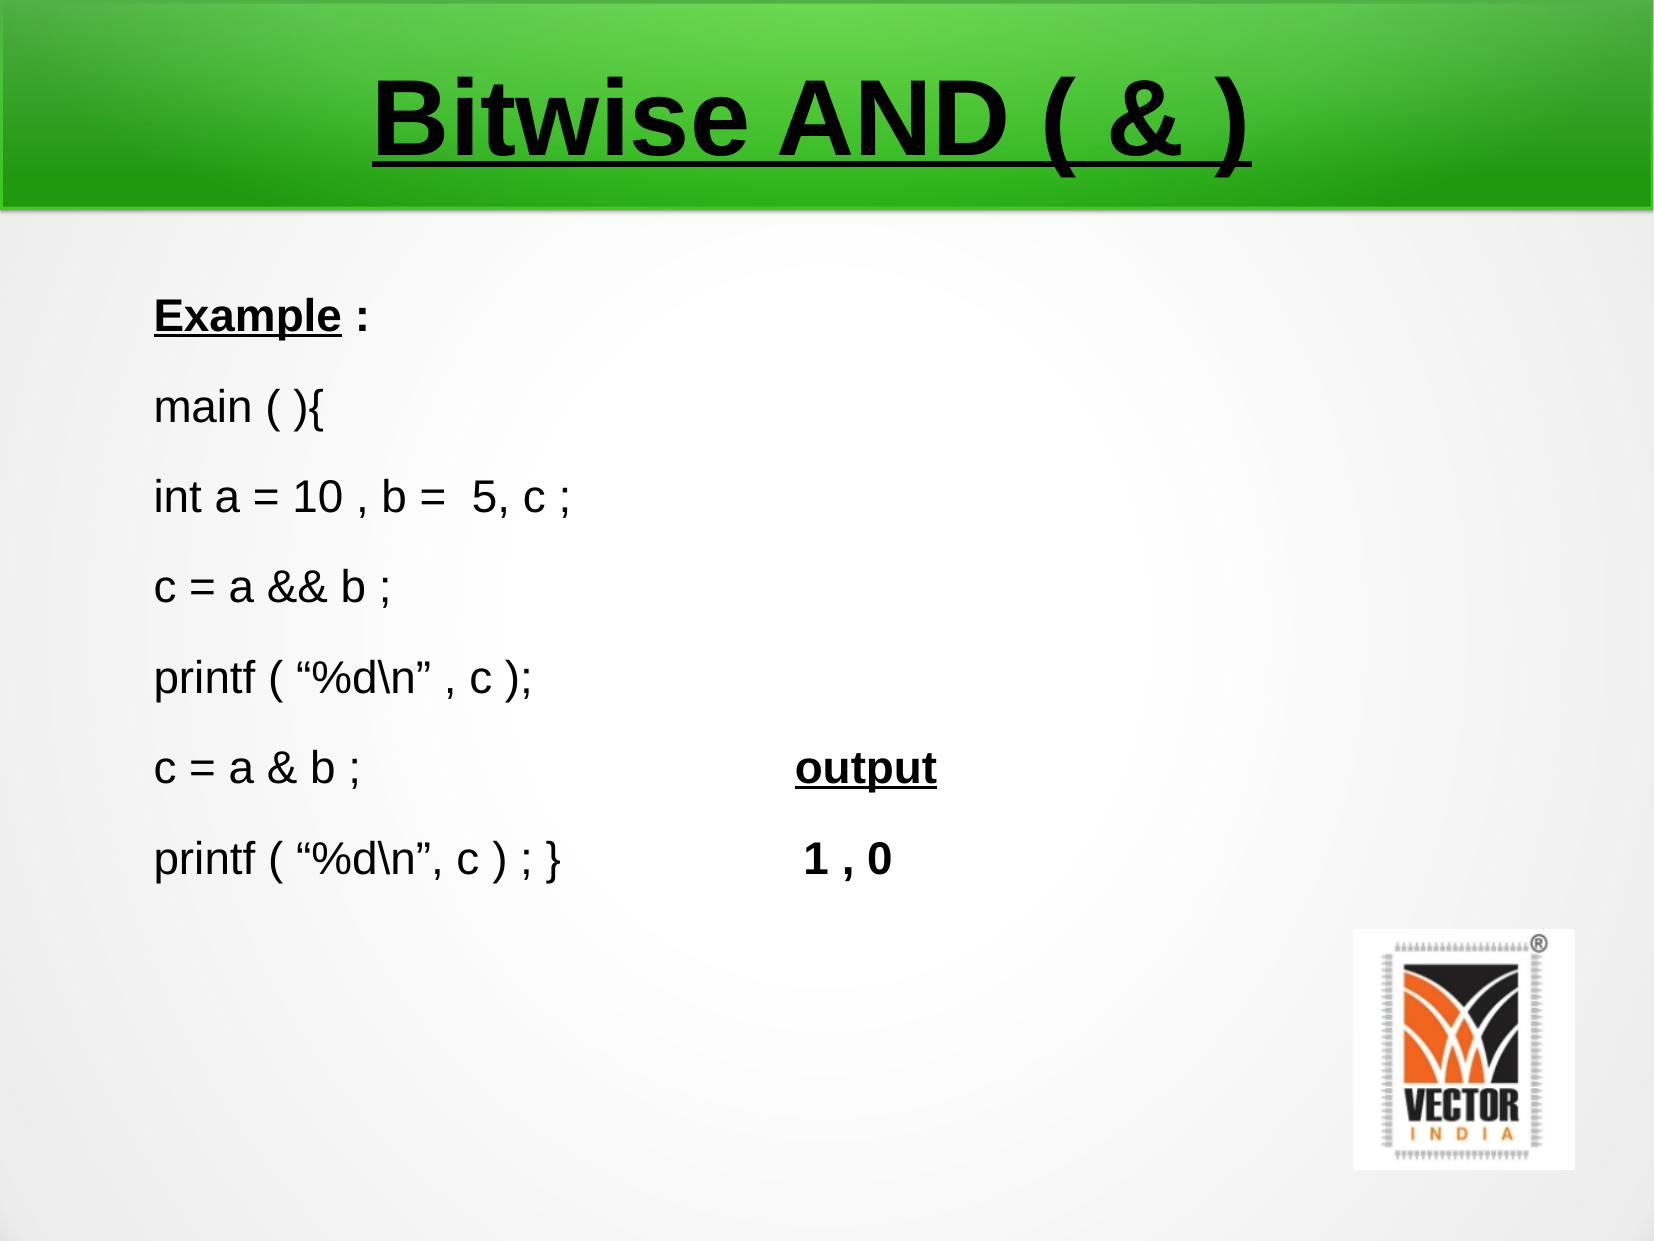

# Bitwise AND ( & )
Example :
main ( ){
int a = 10 , b = 5, c ;
c = a && b ;
printf ( “%d\n” , c );
c = a & b ; output
printf ( “%d\n”, c ) ; } 1 , 0